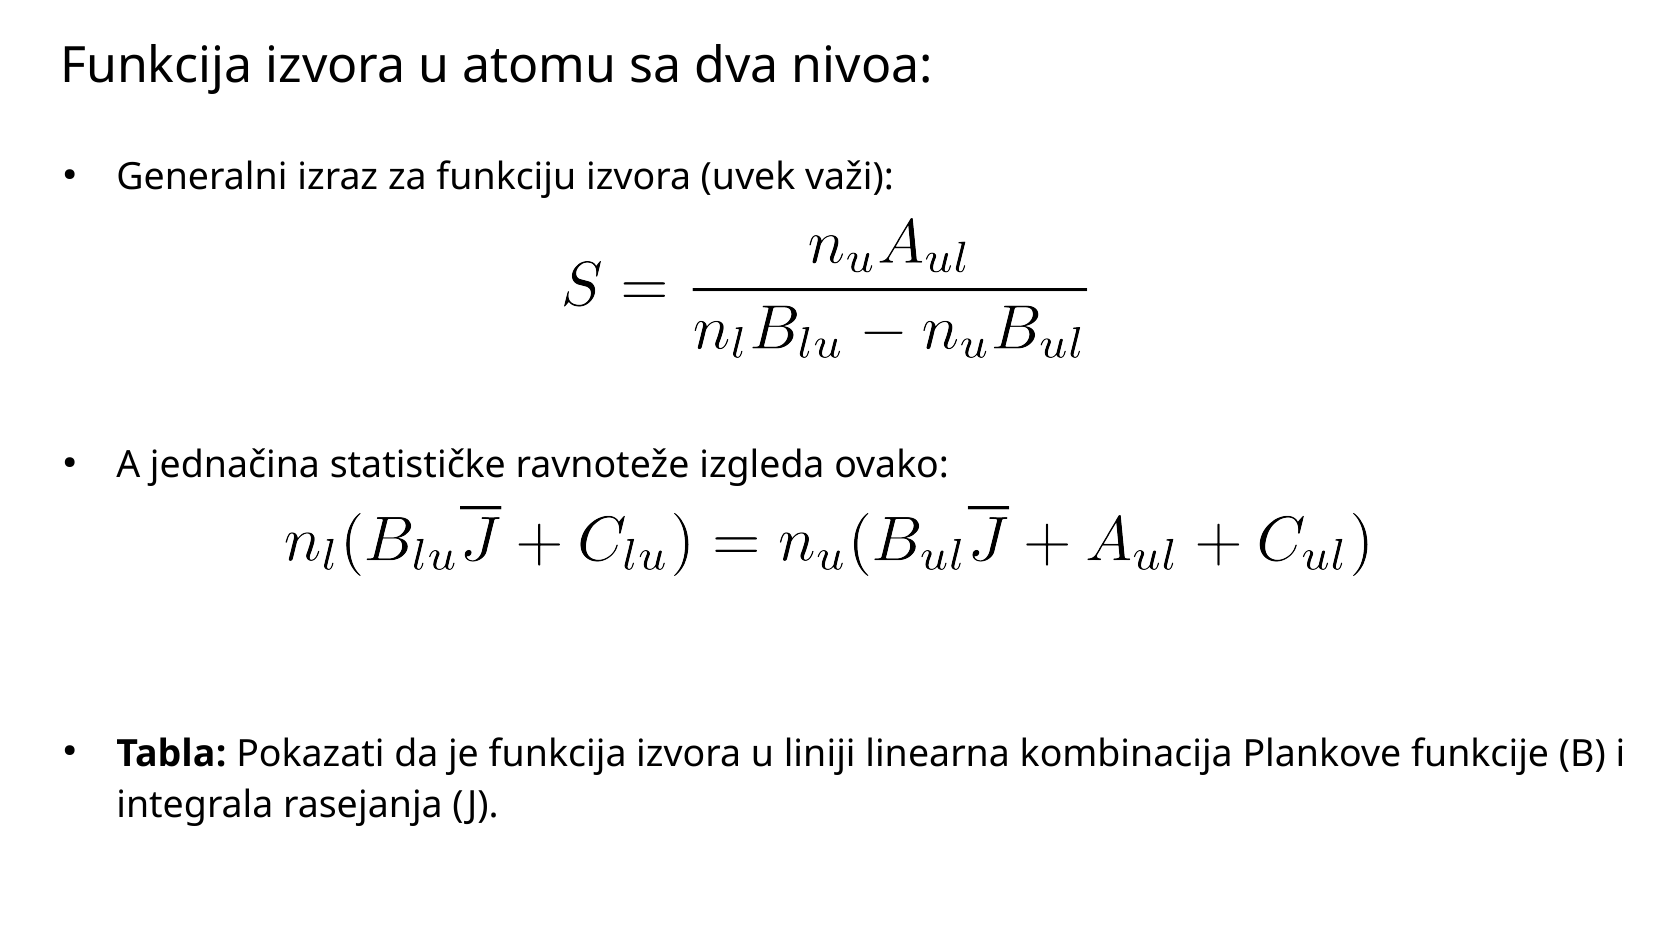

# Funkcija izvora u atomu sa dva nivoa:
Generalni izraz za funkciju izvora (uvek važi):
A jednačina statističke ravnoteže izgleda ovako:
Tabla: Pokazati da je funkcija izvora u liniji linearna kombinacija Plankove funkcije (B) i integrala rasejanja (J).